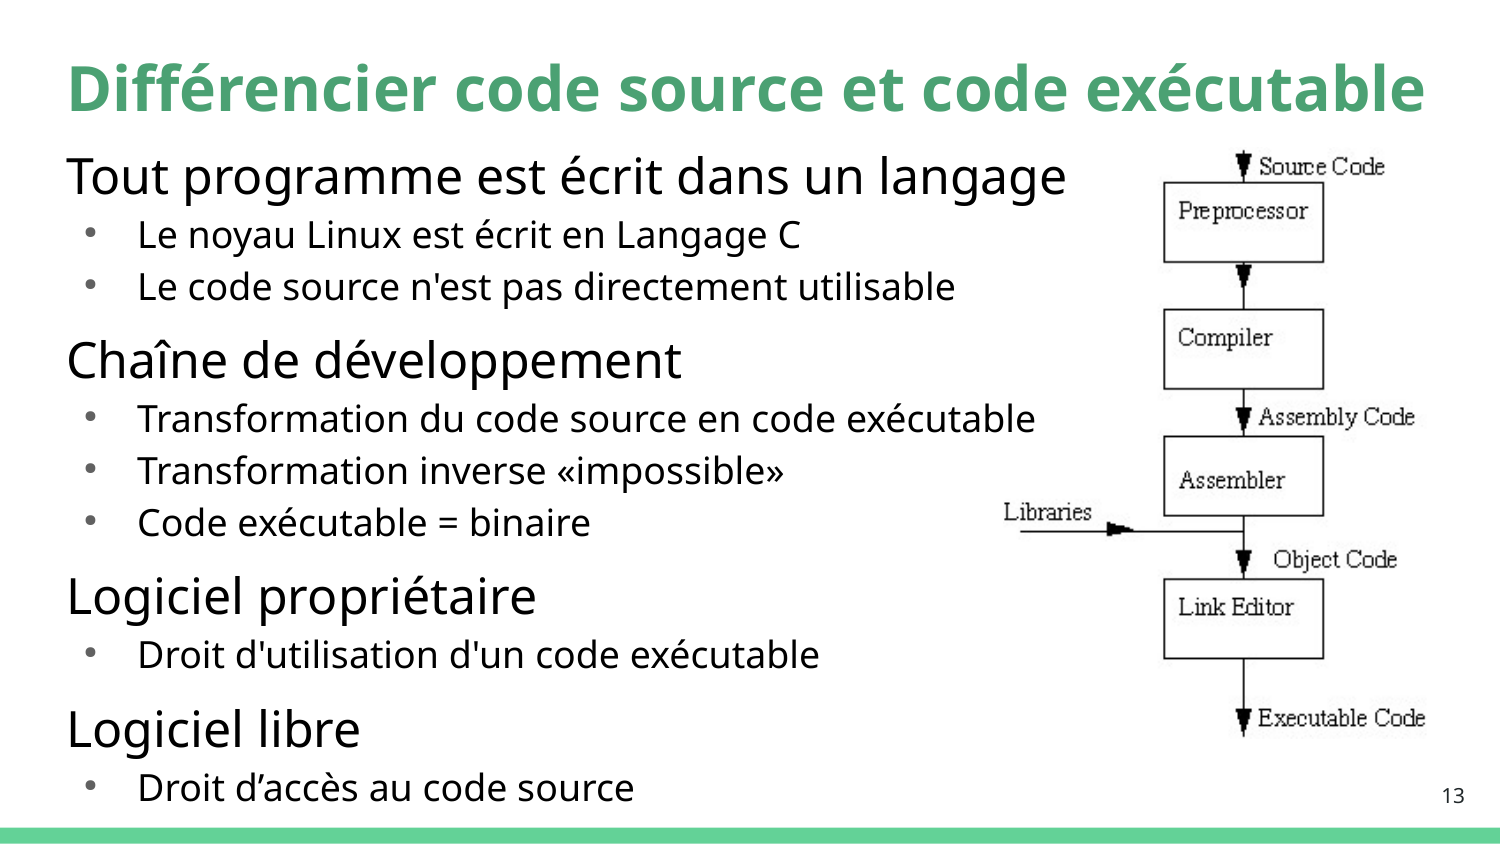

# Différencier code source et code exécutable
Tout programme est écrit dans un langage
Le noyau Linux est écrit en Langage C
Le code source n'est pas directement utilisable
Chaîne de développement
Transformation du code source en code exécutable
Transformation inverse «impossible»
Code exécutable = binaire
Logiciel propriétaire
Droit d'utilisation d'un code exécutable
Logiciel libre
Droit d’accès au code source